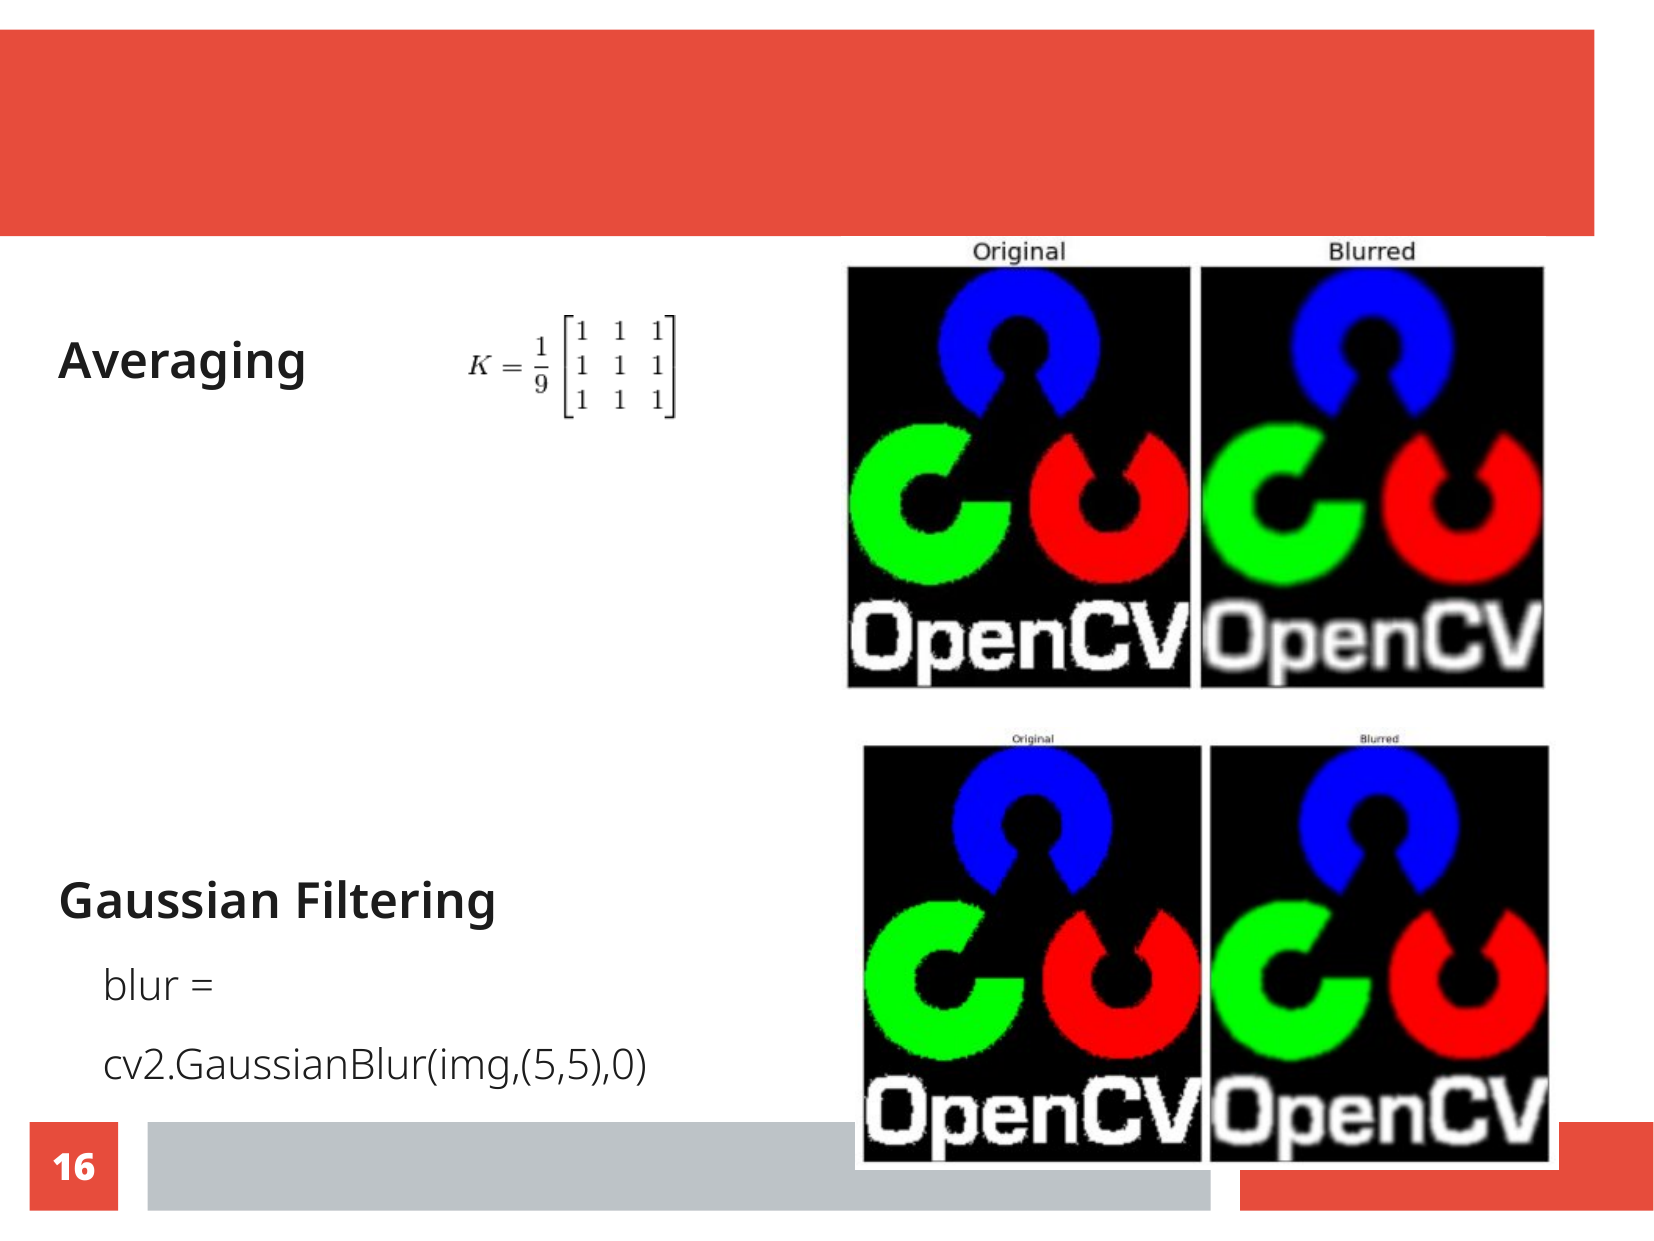

#
Averaging
Gaussian Filtering
blur =
cv2.GaussianBlur(img,(5,5),0)
16